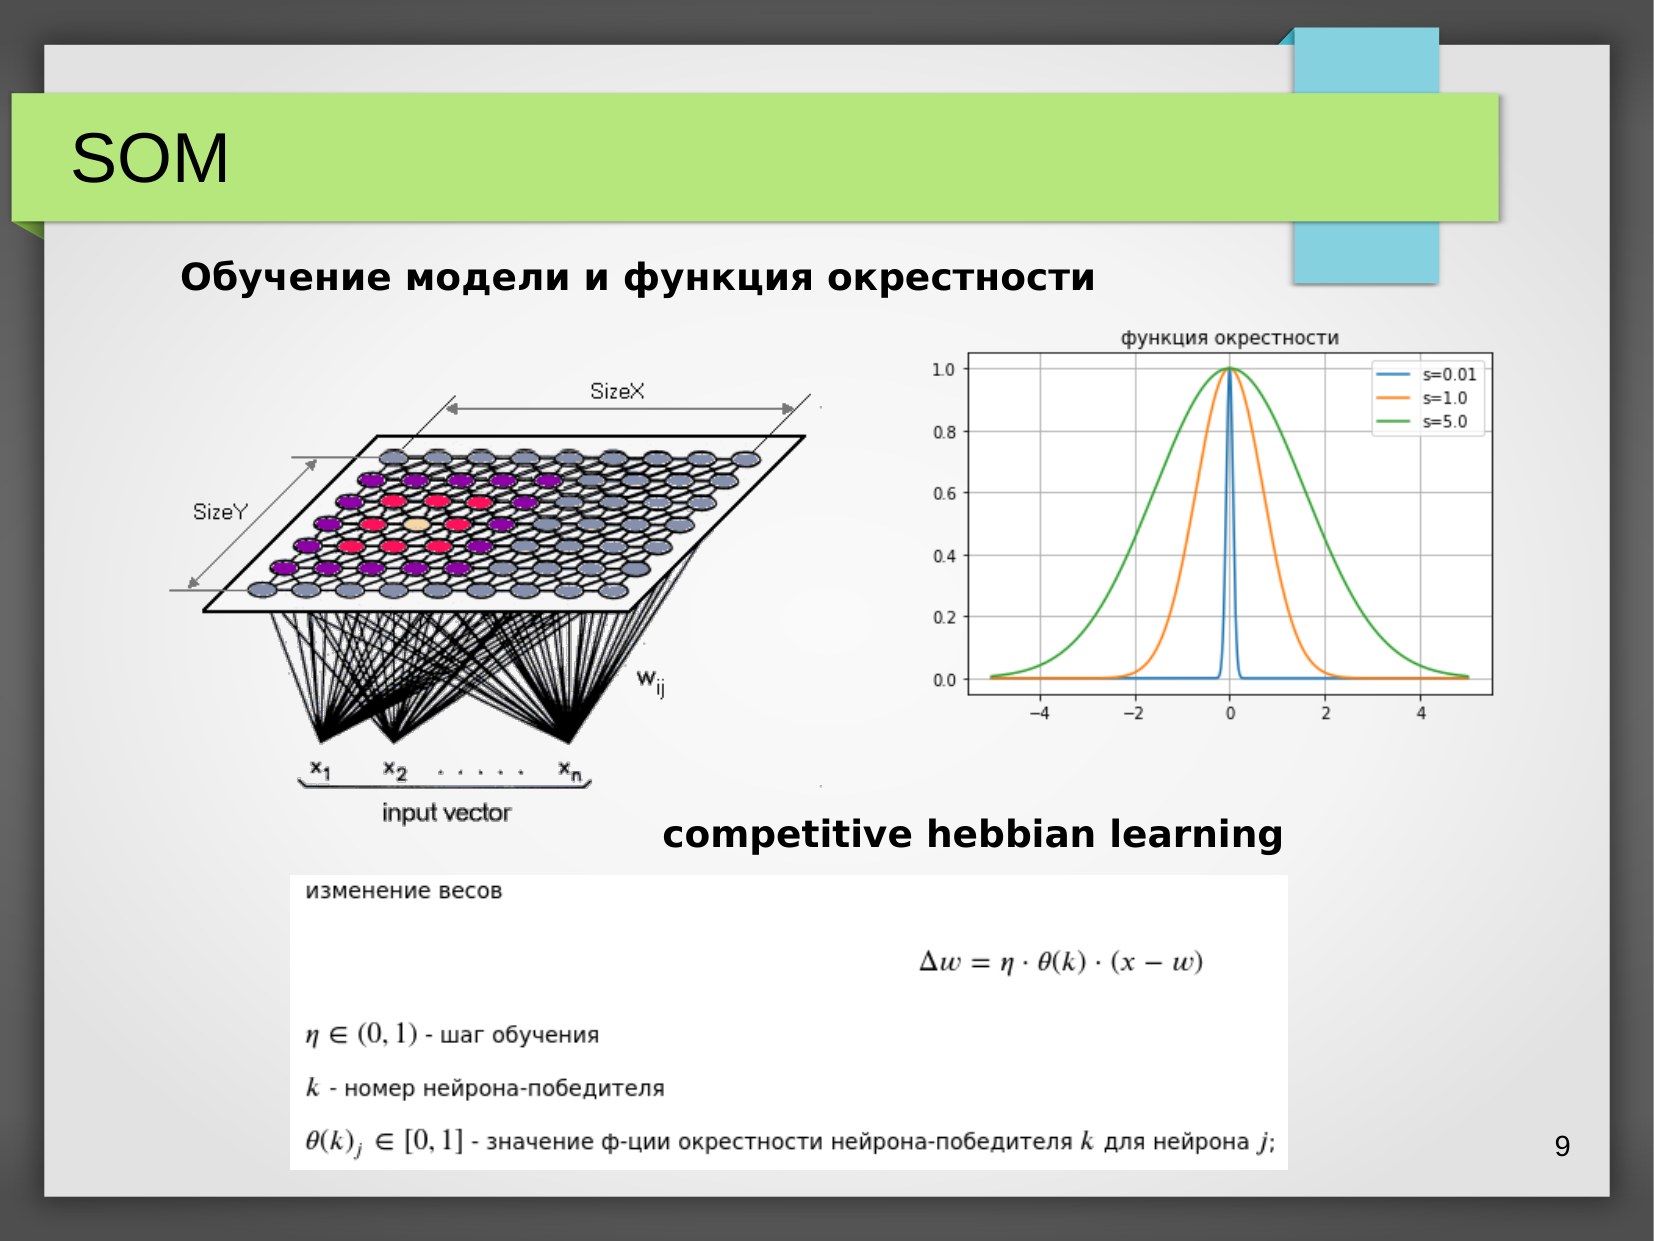

# SOM
Обучение модели и функция окрестности
competitive hebbian learning
9